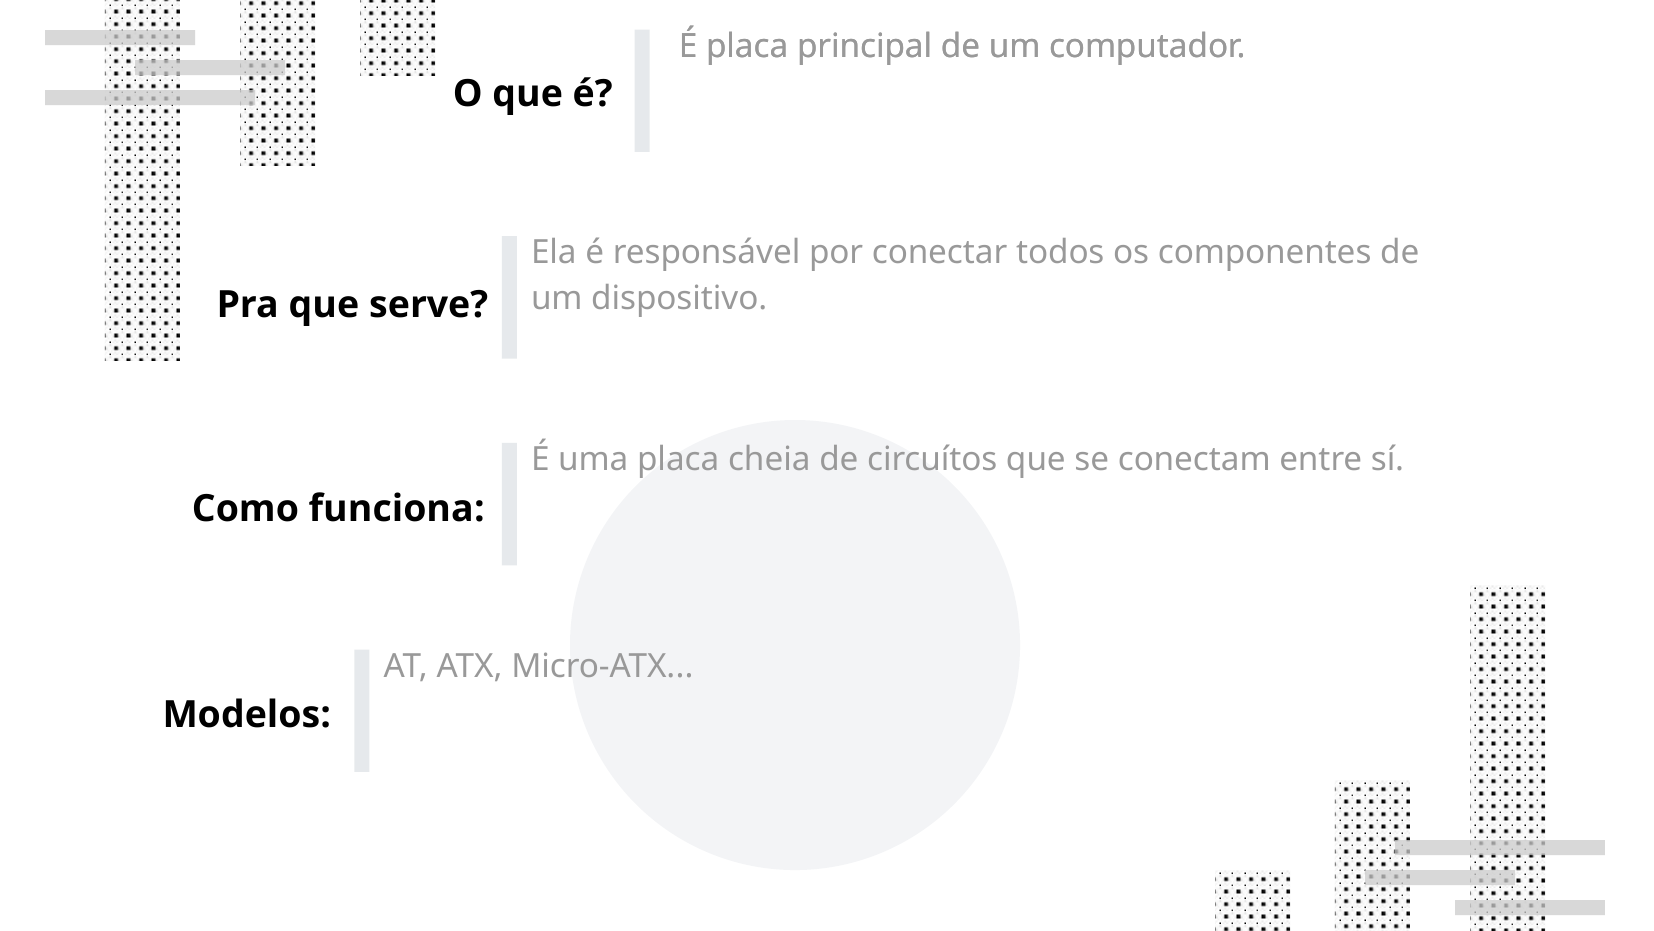

É placa principal de um computador.
É placa principal de um computador.
O que é?
Ela é responsável por conectar todos os componentes de um dispositivo.
Pra que serve?
É uma placa cheia de circuítos que se conectam entre sí.
Como funciona:
AT, ATX, Micro-ATX...
Modelos: